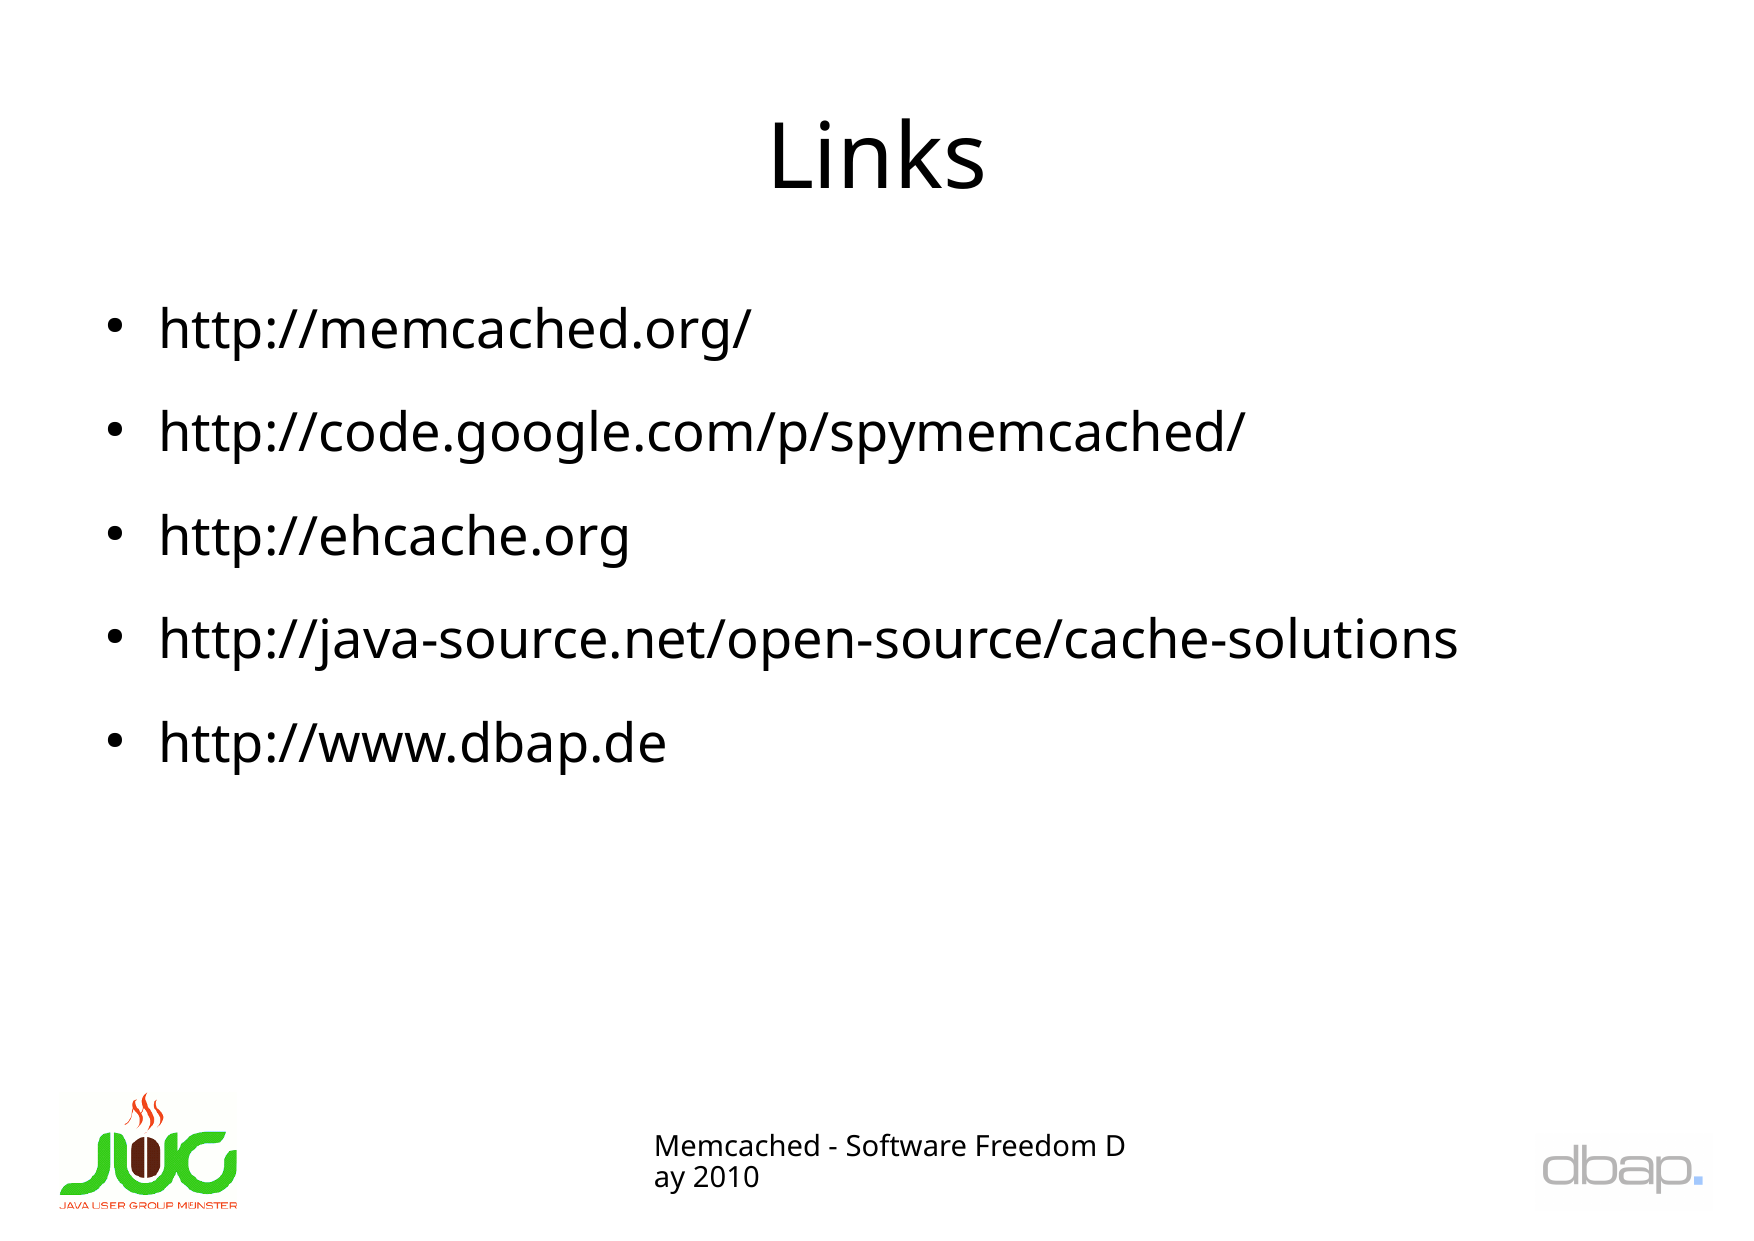

# Links
http://memcached.org/
http://code.google.com/p/spymemcached/
http://ehcache.org
http://java-source.net/open-source/cache-solutions
http://www.dbap.de
Memcached - Software Freedom Day 2010